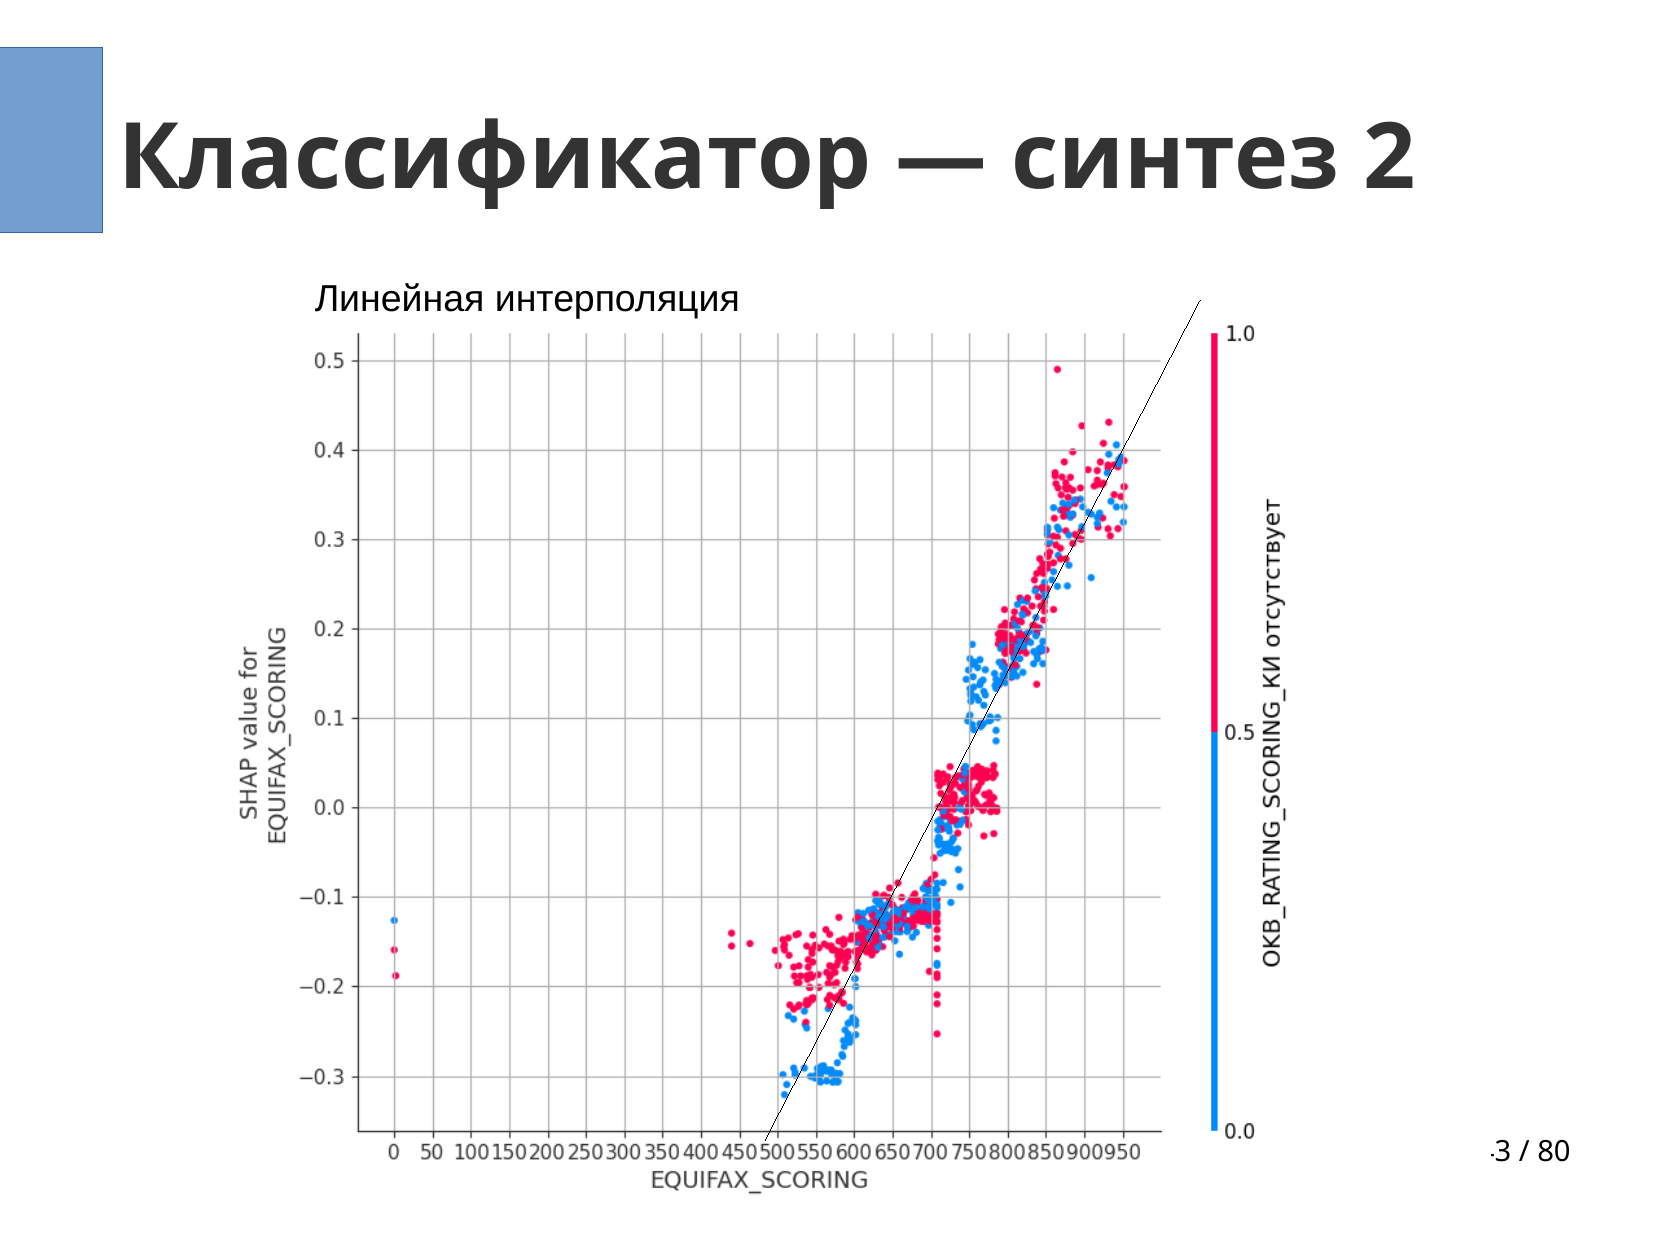

# Классификатор — синтез 2
Линейная интерполяция
43